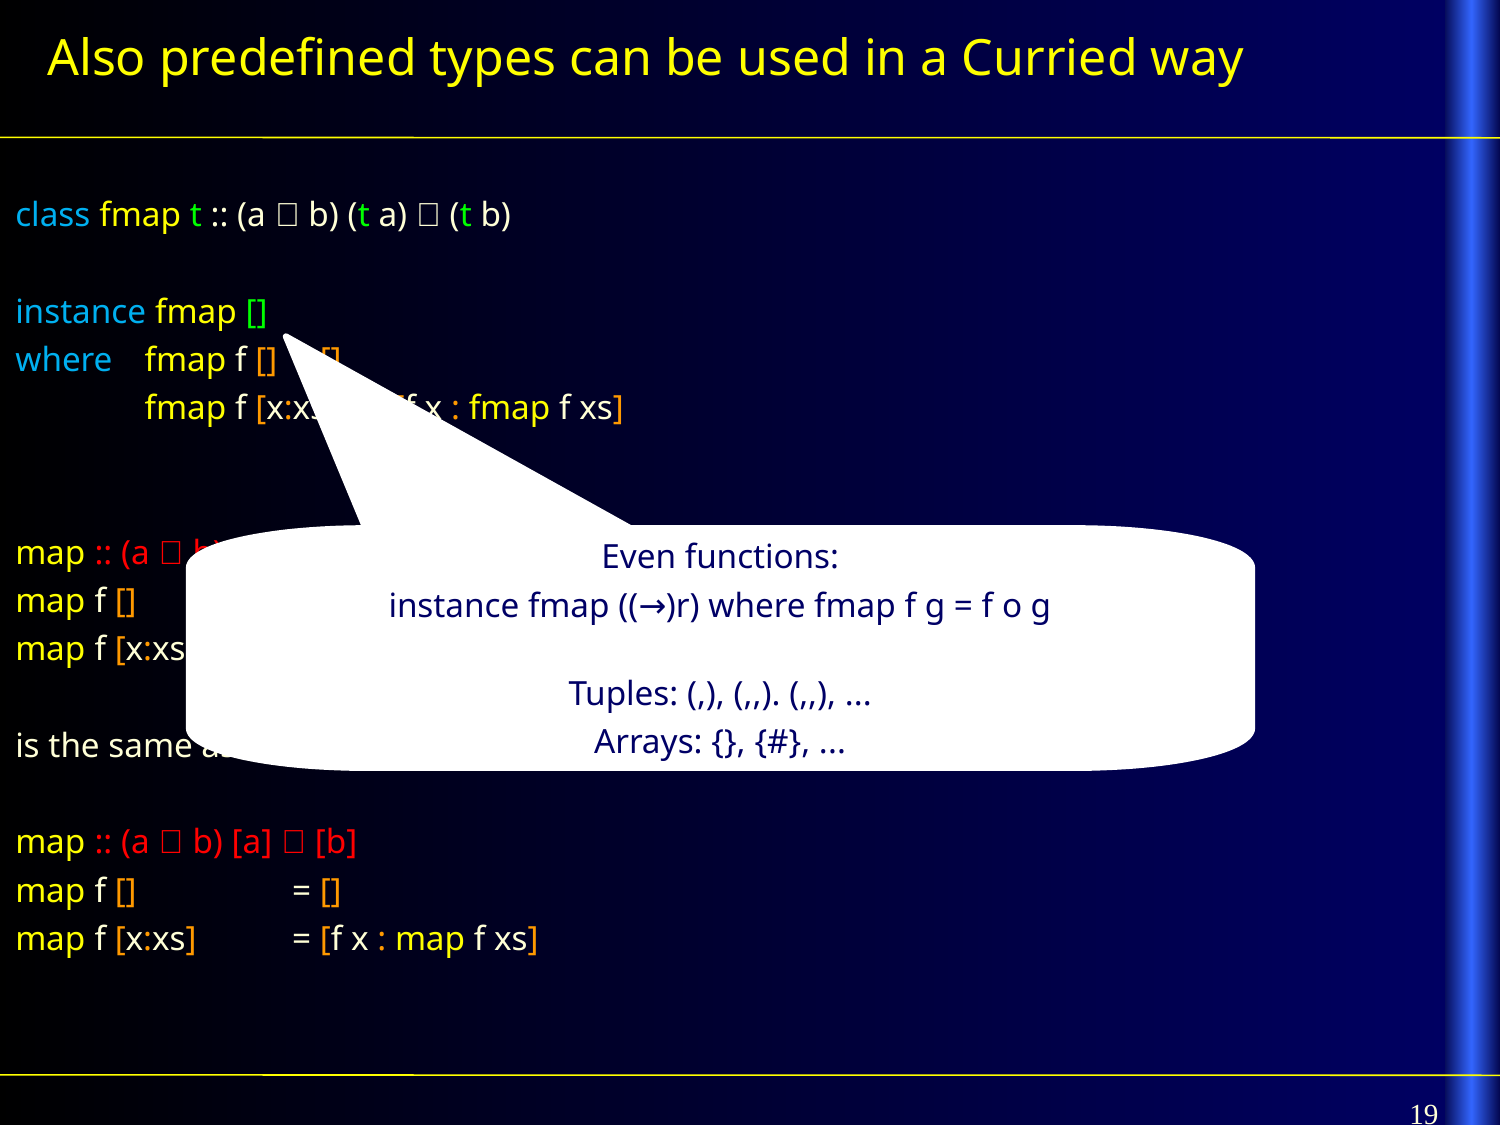

Also predefined types can be used in a Curried way
class fmap t :: (a  b) (t a)  (t b)
instance fmap []
where	fmap f [] 	= []
		fmap f [x:xs]	= [f x : fmap f xs]
map :: (a  b) ([] a)  ([] b)
map f [] 		= []
map f [x:xs]		= [f x : map f xs]
is the same as
map :: (a  b) [a]  [b]
map f [] 		= []
map f [x:xs]		= [f x : map f xs]
Even functions:
instance fmap ((→)r) where fmap f g = f o g
Tuples: (,), (,,). (,,), ...
Arrays: {}, {#}, ...